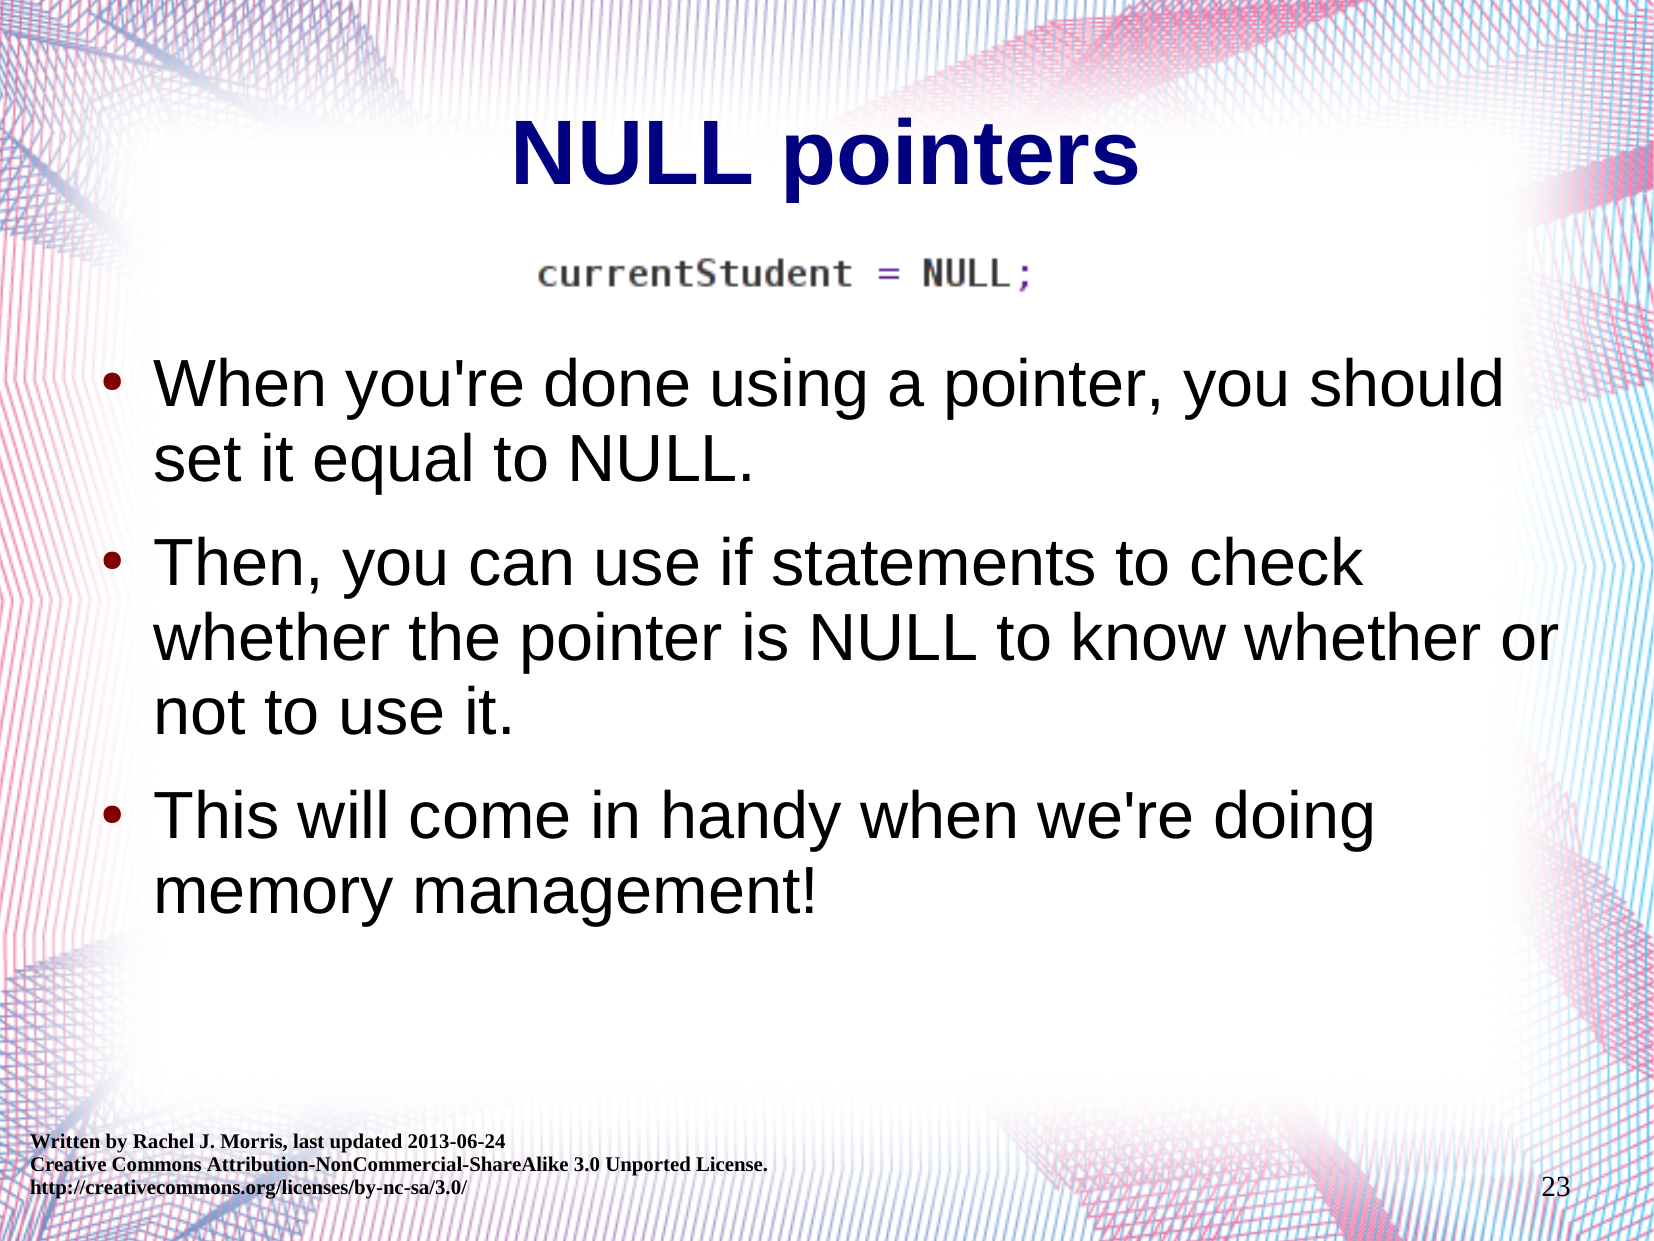

# NULL pointers
When you're done using a pointer, you should set it equal to NULL.
Then, you can use if statements to check whether the pointer is NULL to know whether or not to use it.
This will come in handy when we're doing memory management!
23